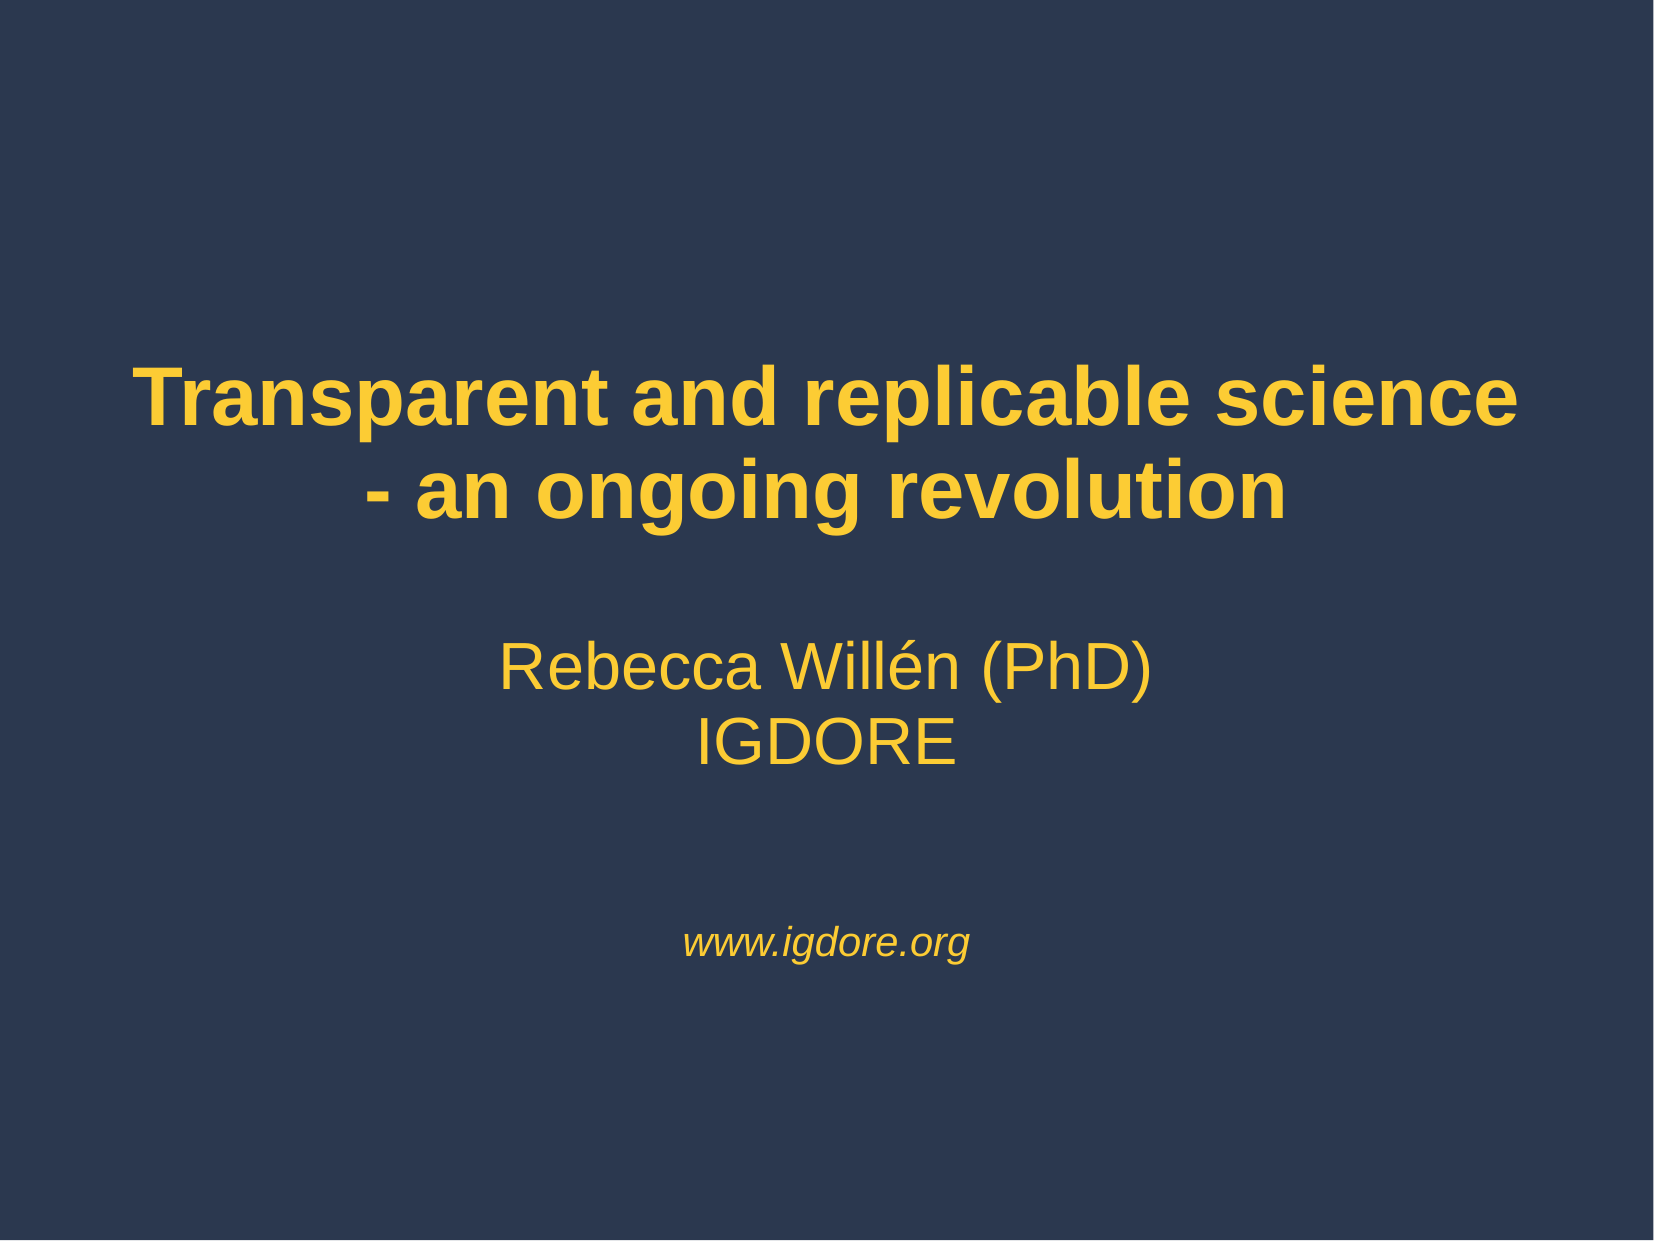

Transparent and replicable science
- an ongoing revolution
Rebecca Willén (PhD)
IGDORE
www.igdore.org